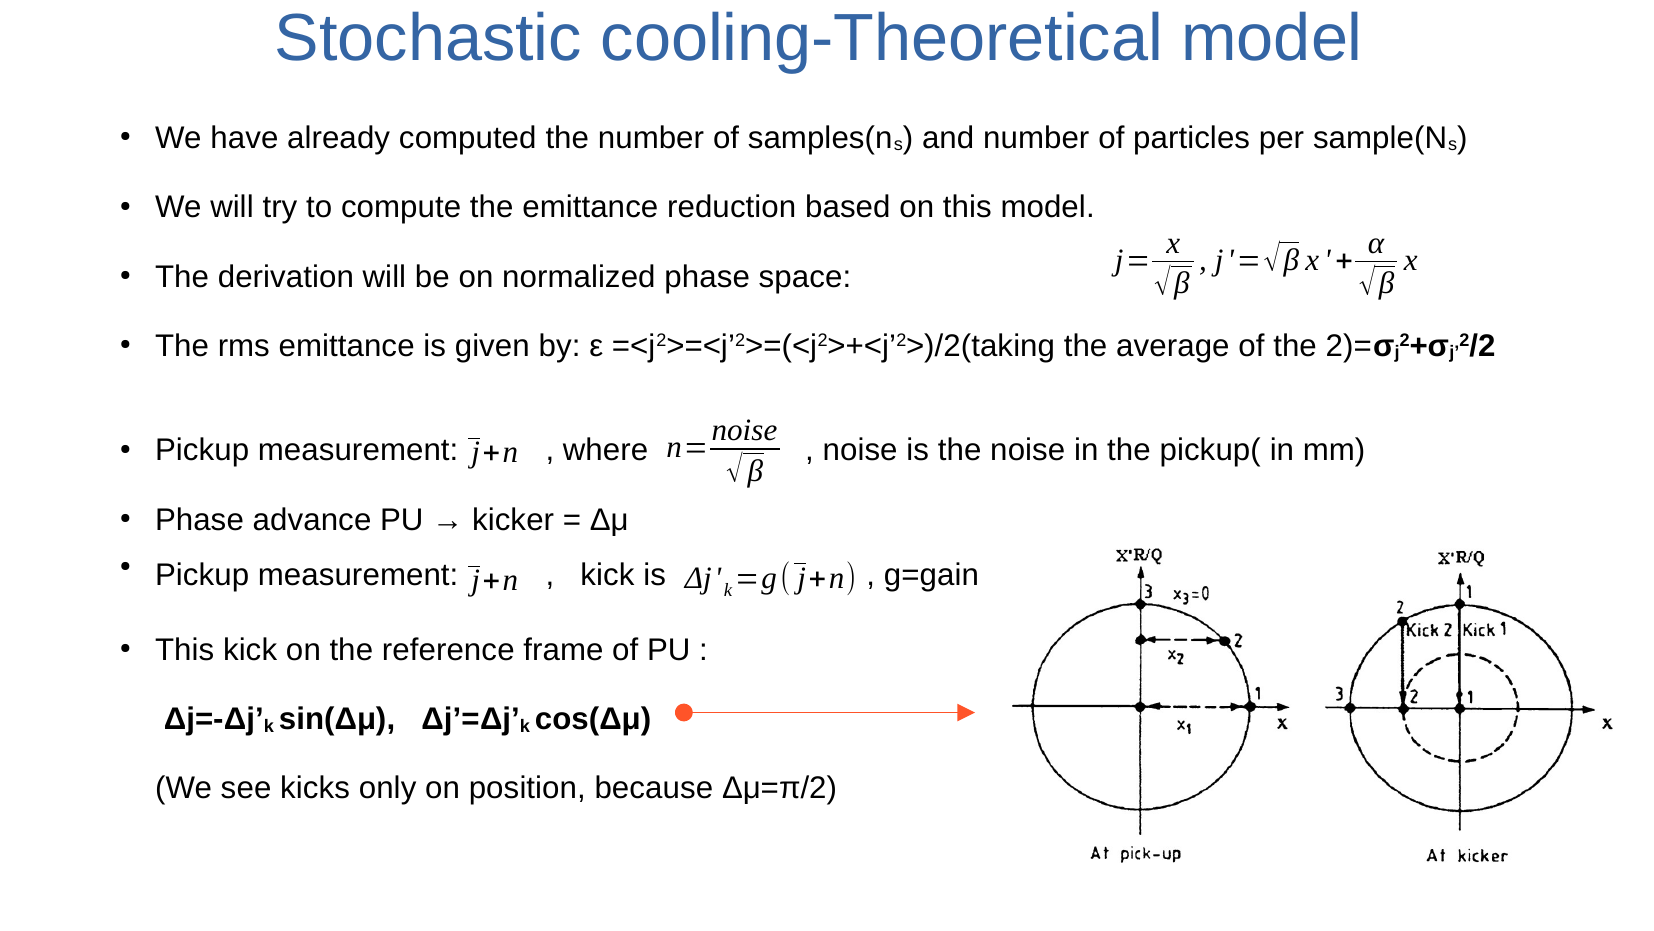

# Stochastic cooling-Theoretical model
We have already computed the number of samples(ns) and number of particles per sample(Ns)
We will try to compute the emittance reduction based on this model.
The derivation will be on normalized phase space:
The rms emittance is given by: ε =<j2>=<j’2>=(<j2>+<j’2>)/2(taking the average of the 2)=σj2+σj’2/2
Pickup measurement: , where , noise is the noise in the pickup( in mm)
Phase advance PU → kicker = Δμ
Pickup measurement: , kick is , g=gain
This kick on the reference frame of PU :
 Δj=-Δj’k sin(Δμ), Δj’=Δj’k cos(Δμ)
(We see kicks only on position, because Δμ=π/2)